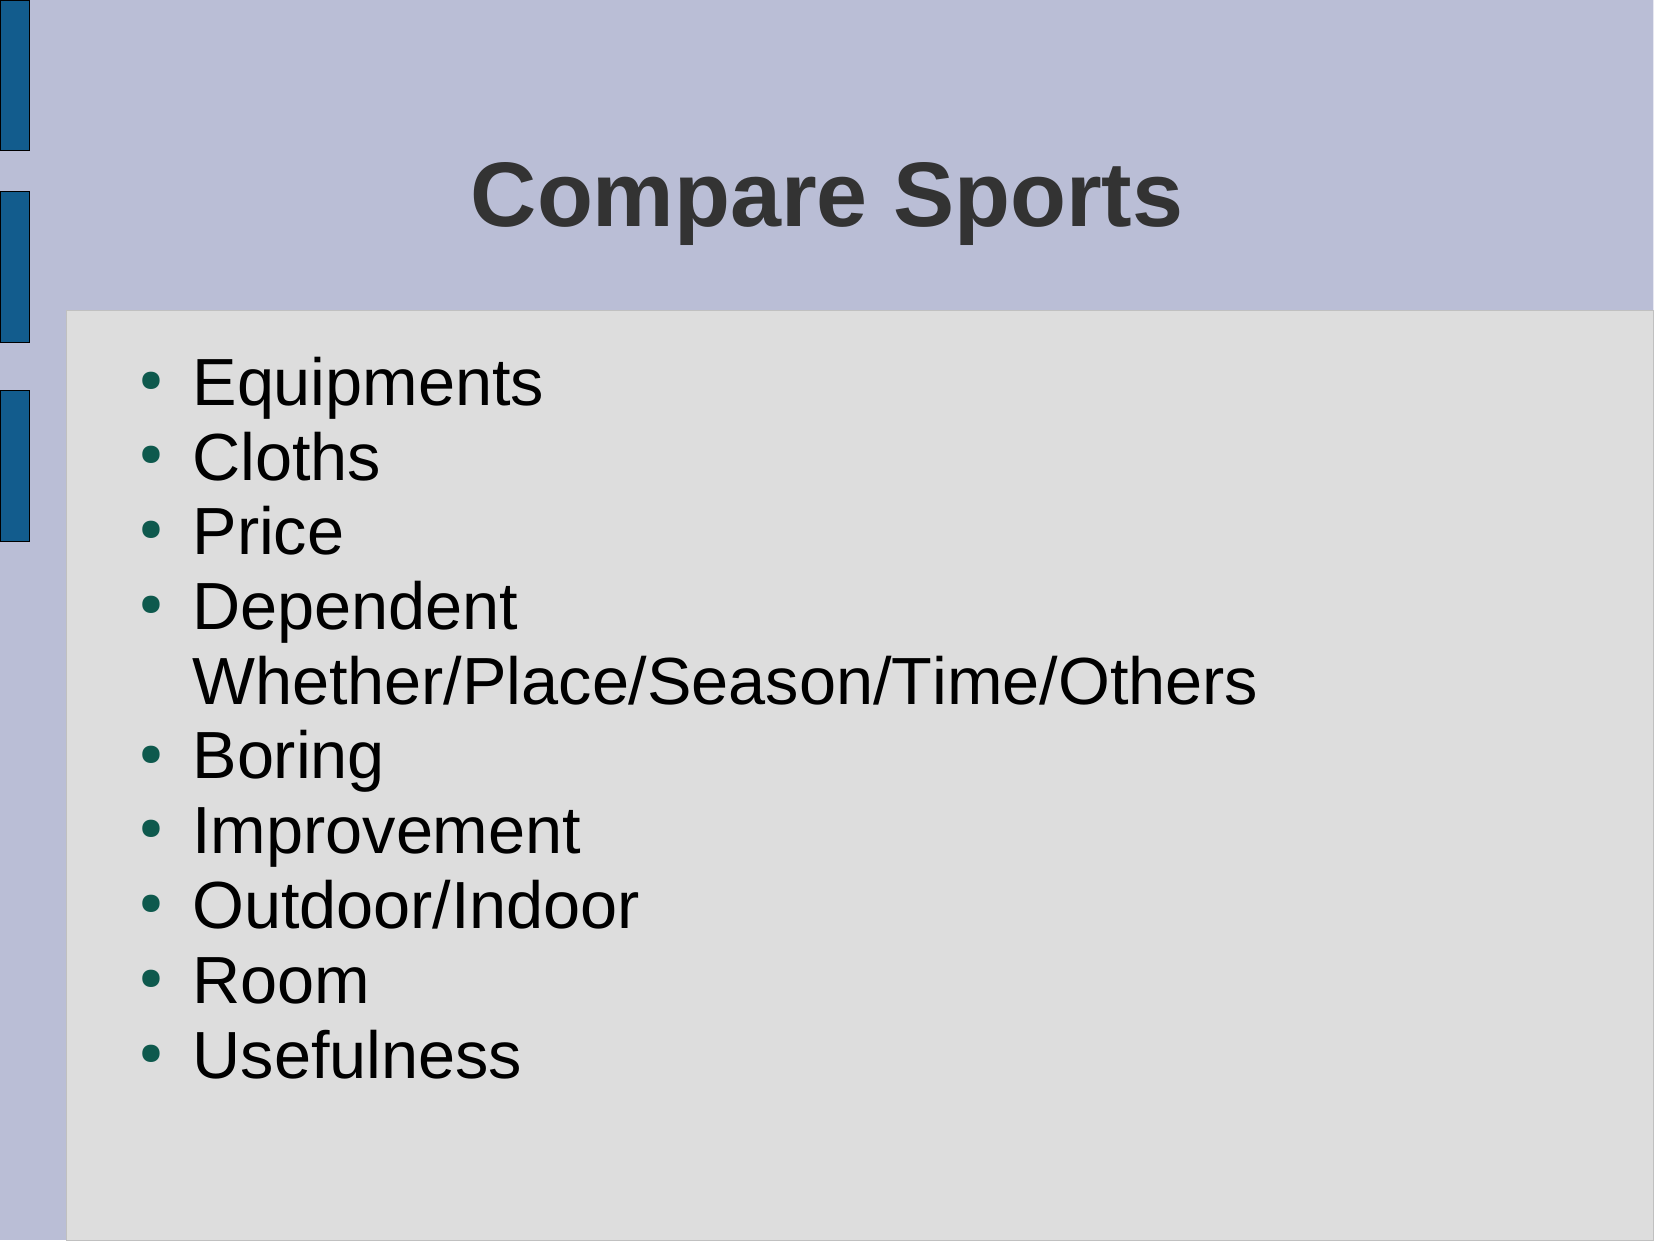

# Compare Sports
Equipments
Cloths
Price
Dependent Whether/Place/Season/Time/Others
Boring
Improvement
Outdoor/Indoor
Room
Usefulness